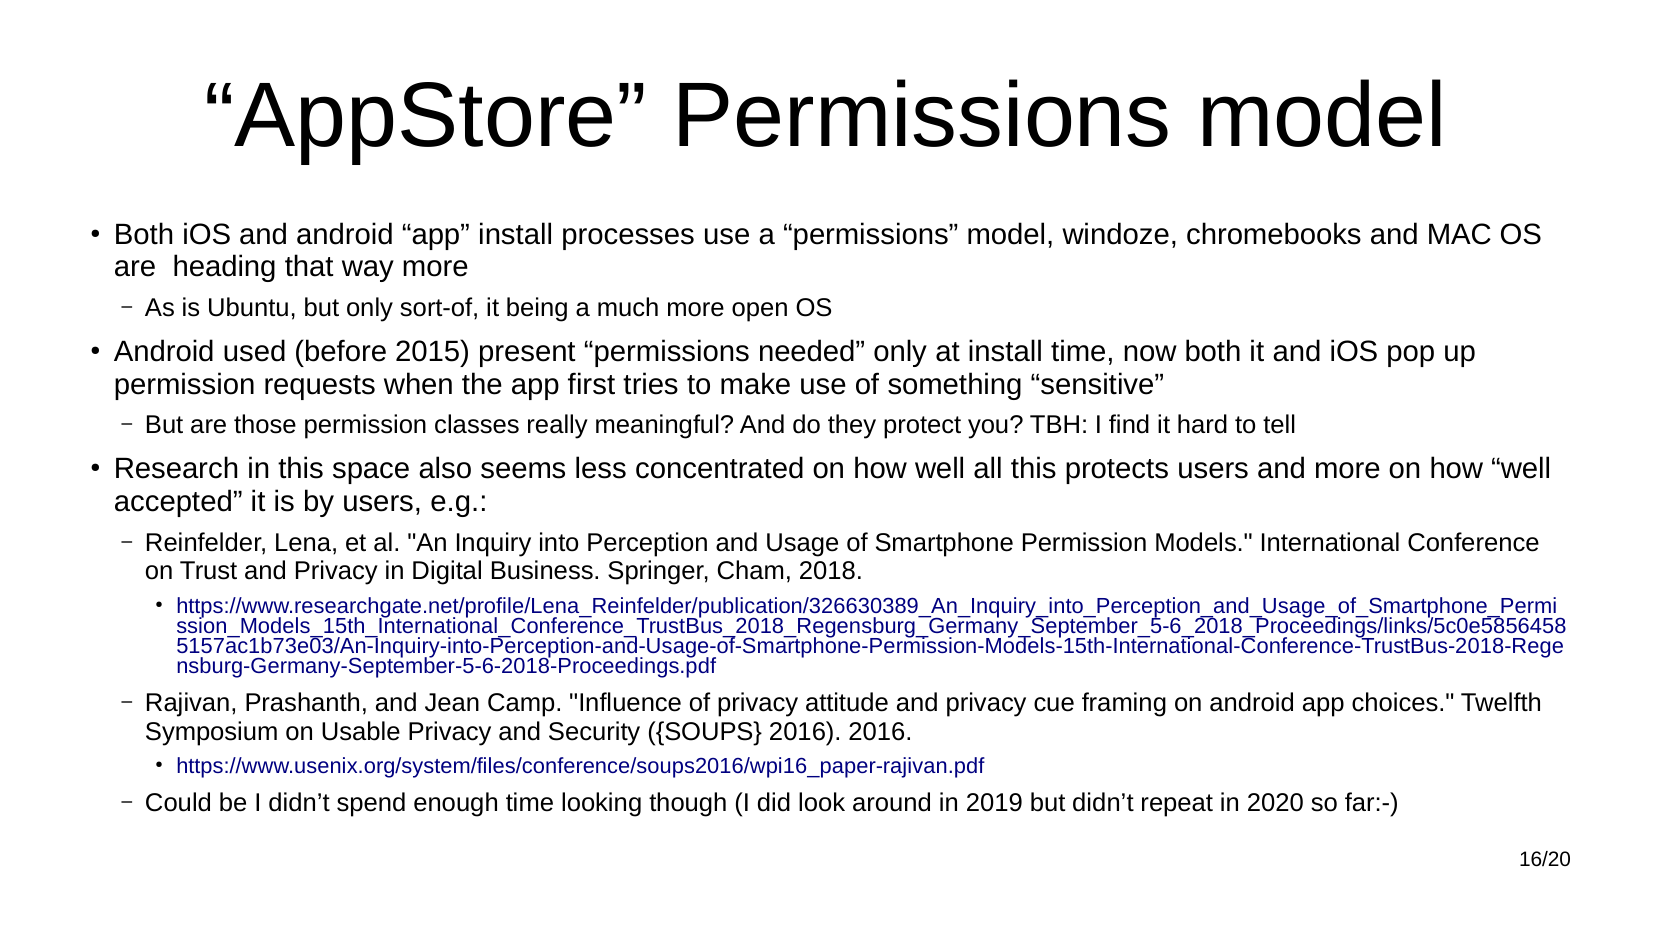

# “AppStore” Permissions model
Both iOS and android “app” install processes use a “permissions” model, windoze, chromebooks and MAC OS are heading that way more
As is Ubuntu, but only sort-of, it being a much more open OS
Android used (before 2015) present “permissions needed” only at install time, now both it and iOS pop up permission requests when the app first tries to make use of something “sensitive”
But are those permission classes really meaningful? And do they protect you? TBH: I find it hard to tell
Research in this space also seems less concentrated on how well all this protects users and more on how “well accepted” it is by users, e.g.:
Reinfelder, Lena, et al. "An Inquiry into Perception and Usage of Smartphone Permission Models." International Conference on Trust and Privacy in Digital Business. Springer, Cham, 2018.
https://www.researchgate.net/profile/Lena_Reinfelder/publication/326630389_An_Inquiry_into_Perception_and_Usage_of_Smartphone_Permission_Models_15th_International_Conference_TrustBus_2018_Regensburg_Germany_September_5-6_2018_Proceedings/links/5c0e58564585157ac1b73e03/An-Inquiry-into-Perception-and-Usage-of-Smartphone-Permission-Models-15th-International-Conference-TrustBus-2018-Regensburg-Germany-September-5-6-2018-Proceedings.pdf
Rajivan, Prashanth, and Jean Camp. "Influence of privacy attitude and privacy cue framing on android app choices." Twelfth Symposium on Usable Privacy and Security ({SOUPS} 2016). 2016.
https://www.usenix.org/system/files/conference/soups2016/wpi16_paper-rajivan.pdf
Could be I didn’t spend enough time looking though (I did look around in 2019 but didn’t repeat in 2020 so far:-)
16